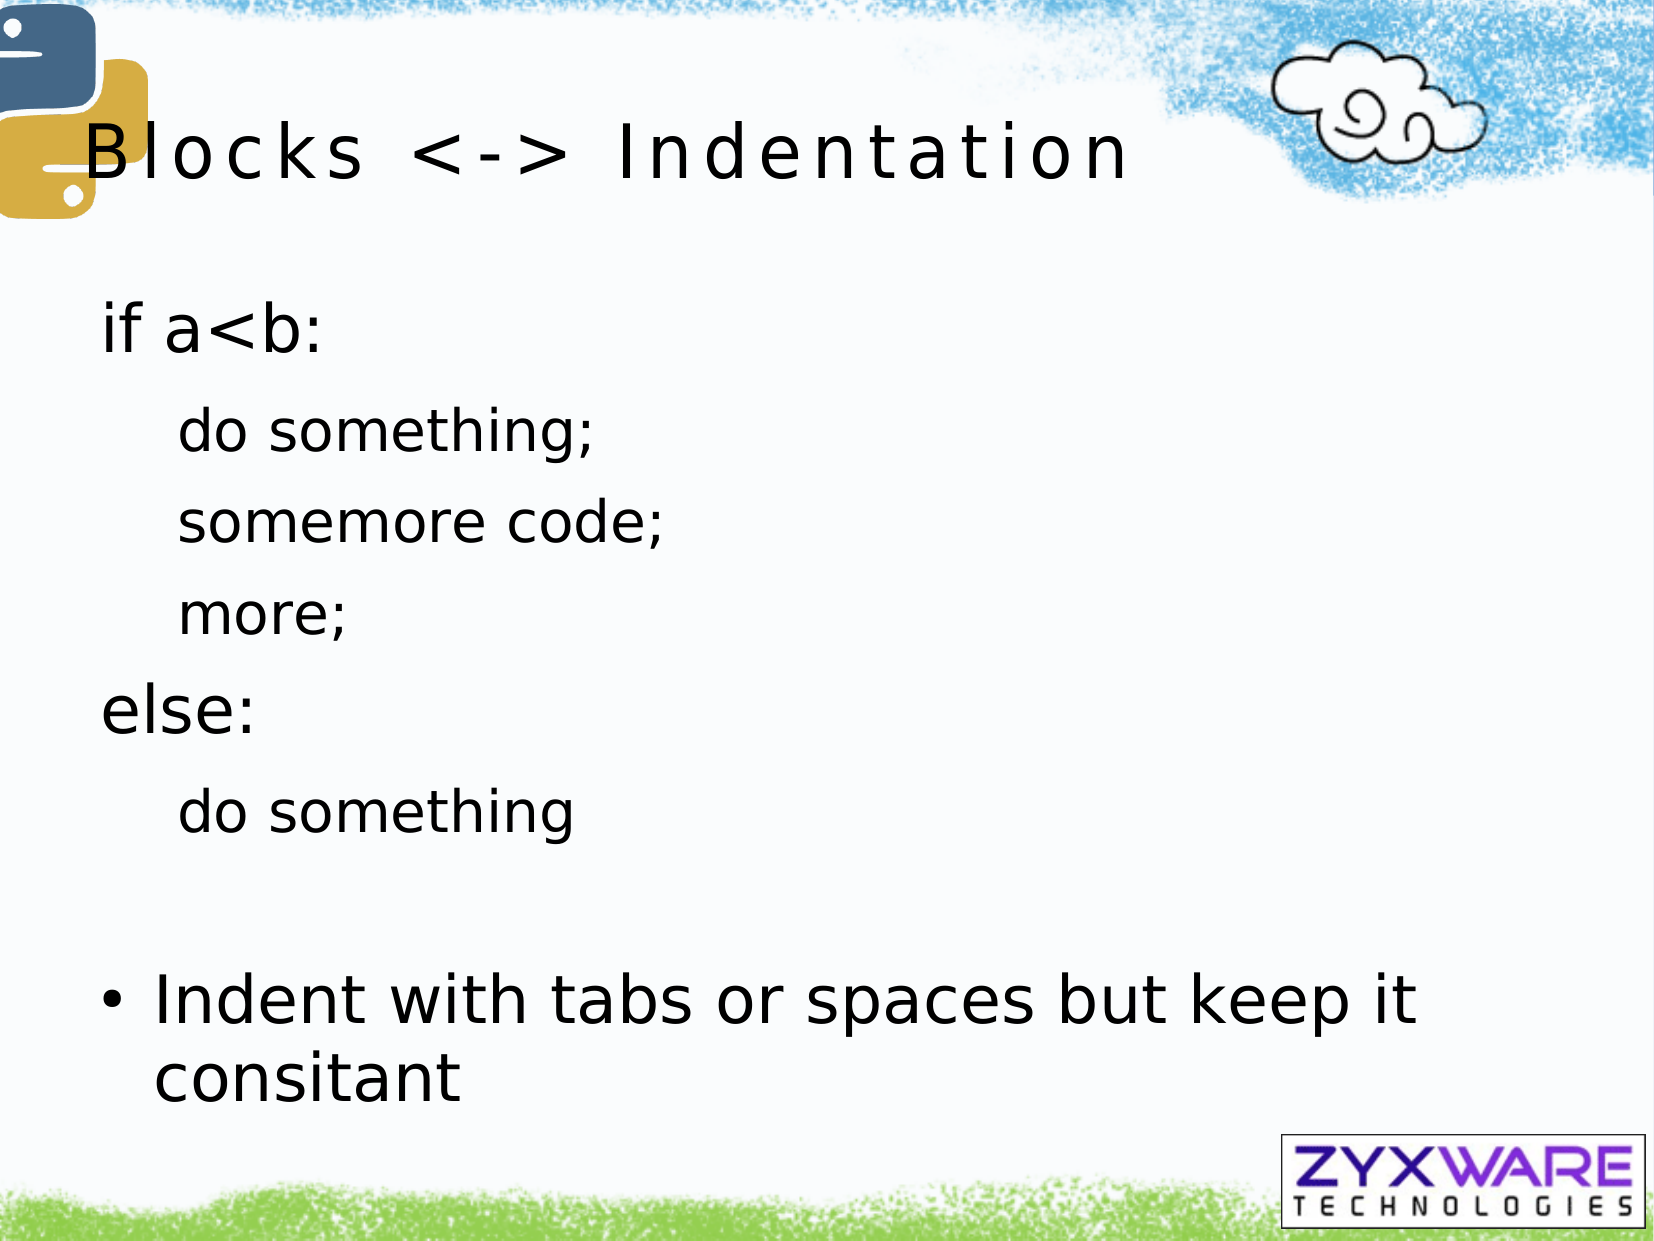

# Blocks <-> Indentation
if a<b:
do something;
somemore code;
more;
else:
do something
Indent with tabs or spaces but keep it consitant